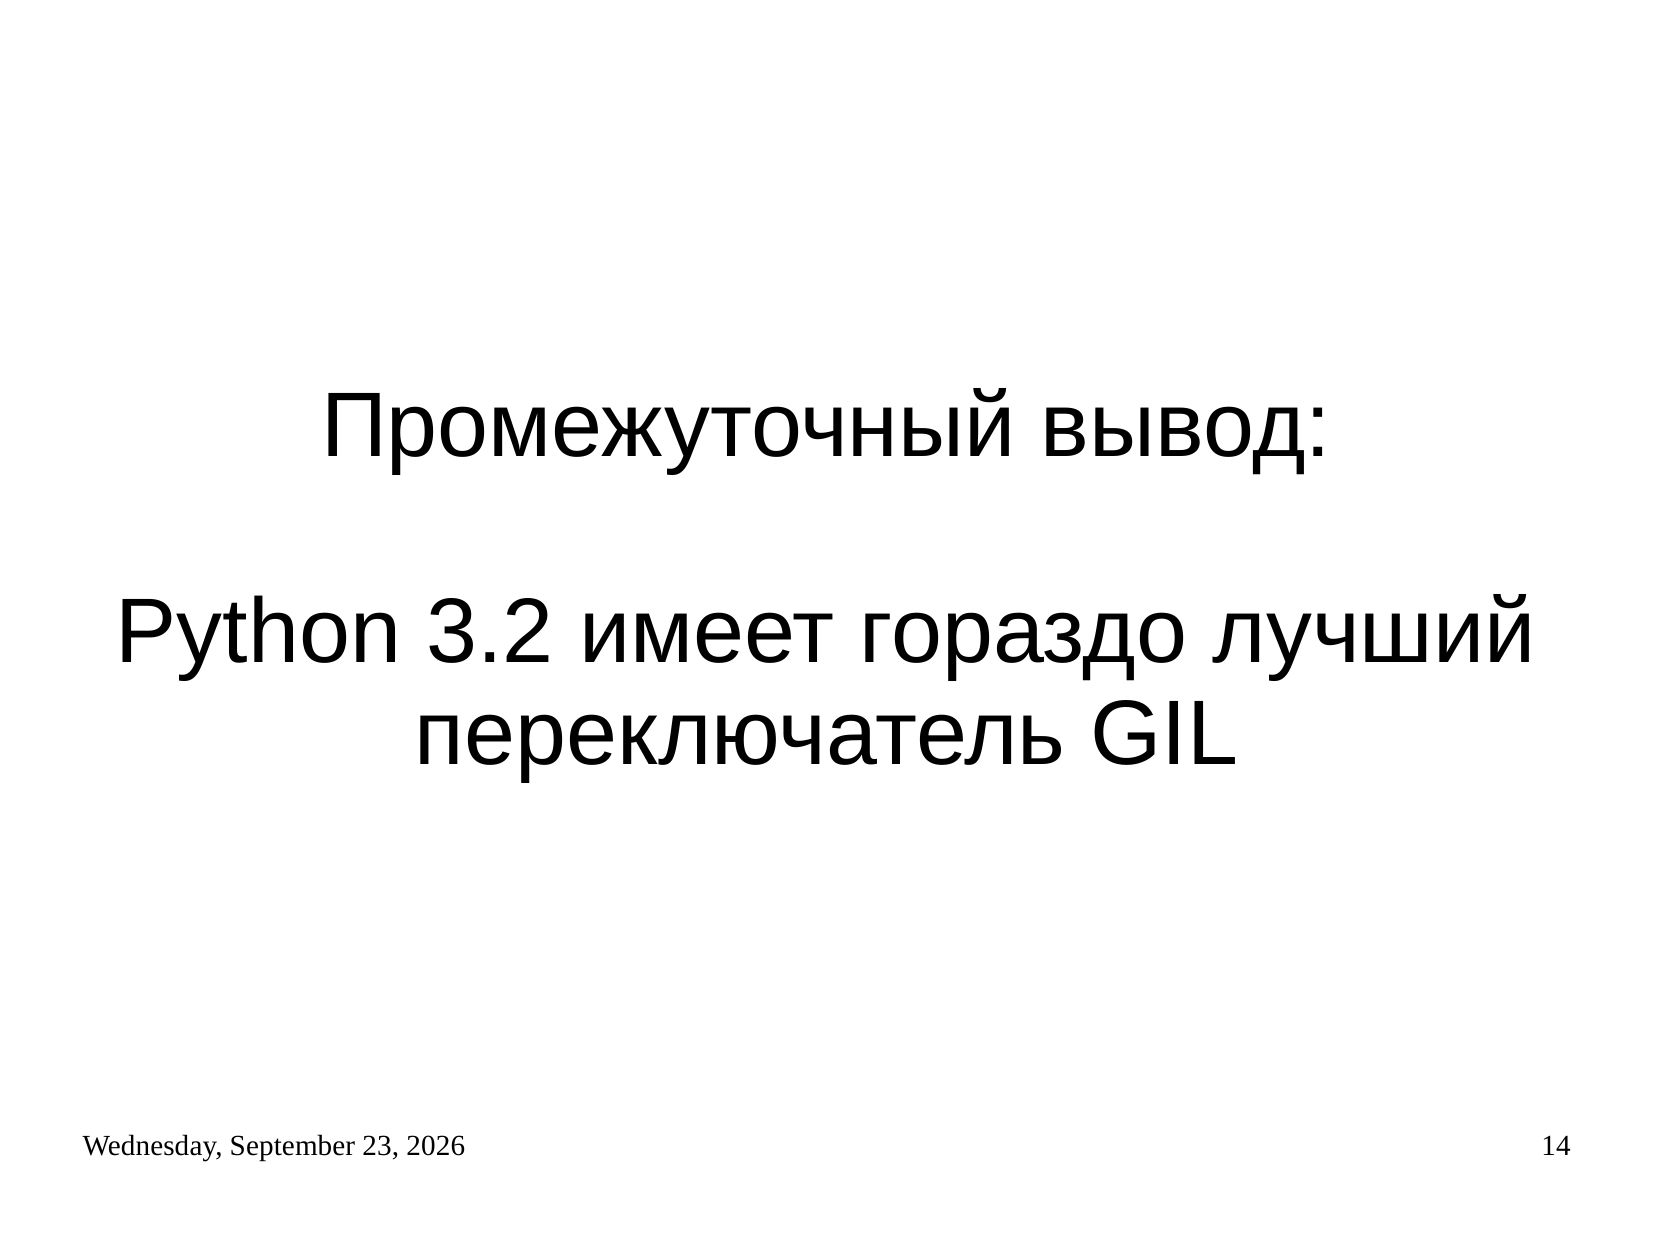

# Промежуточный вывод:
Python 3.2 имеет гораздо лучший переключатель GIL
14